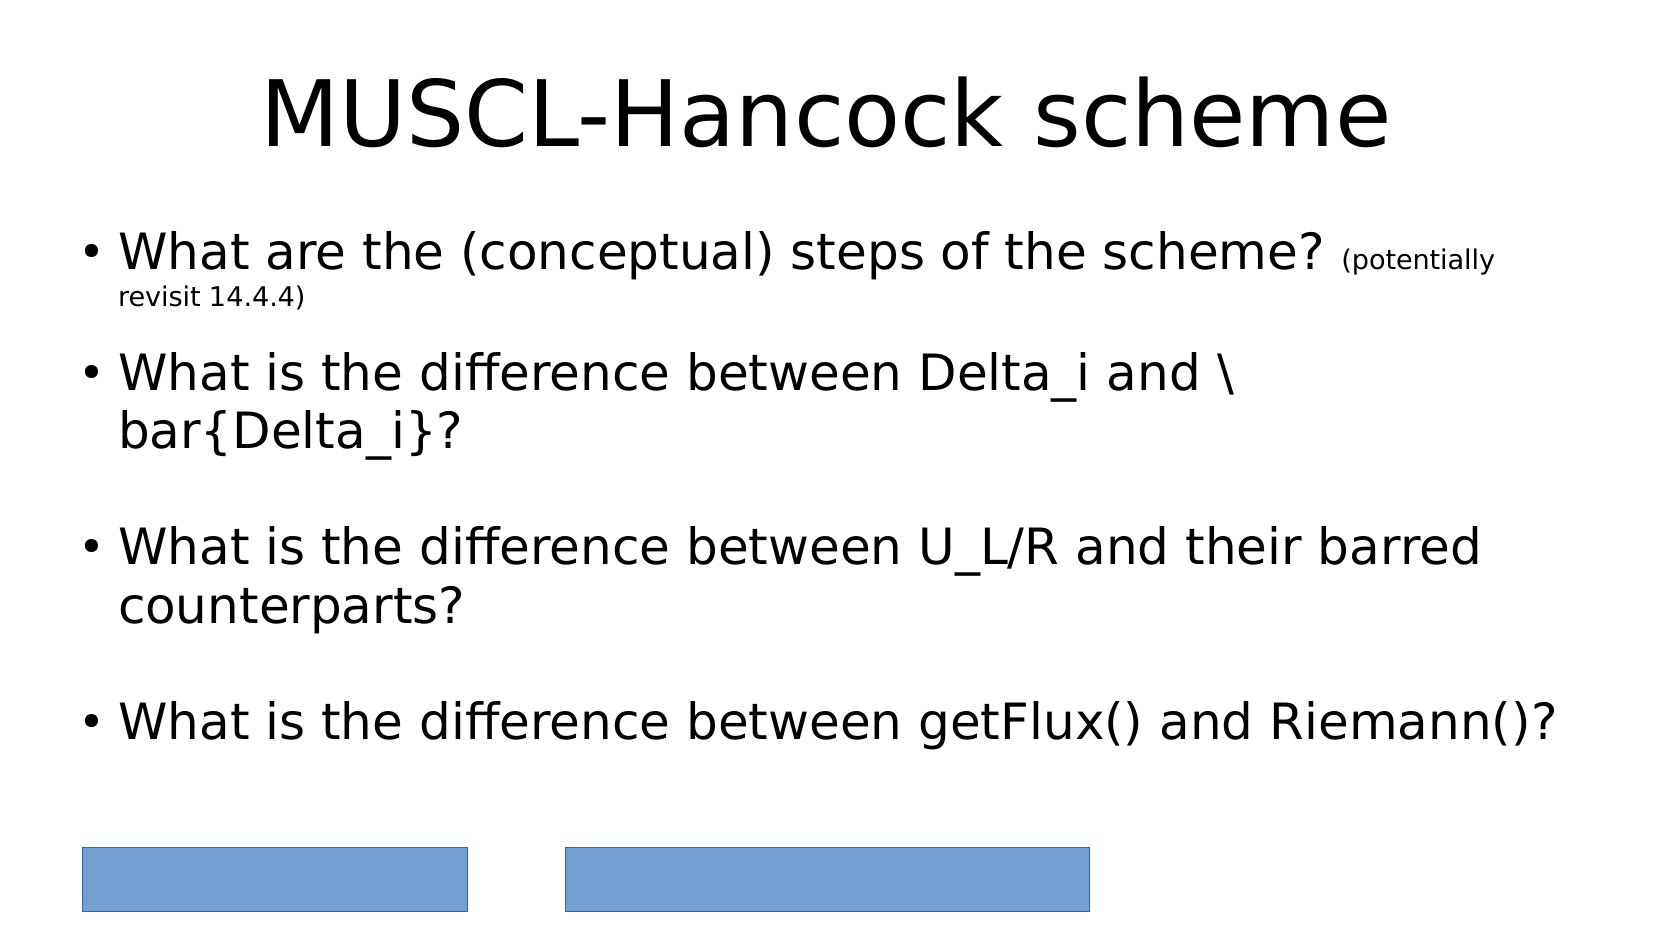

# MUSCL-Hancock scheme
What are the (conceptual) steps of the scheme? (potentially revisit 14.4.4)
What is the difference between Delta_i and \bar{Delta_i}?
What is the difference between U_L/R and their barred counterparts?
What is the difference between getFlux() and Riemann()?